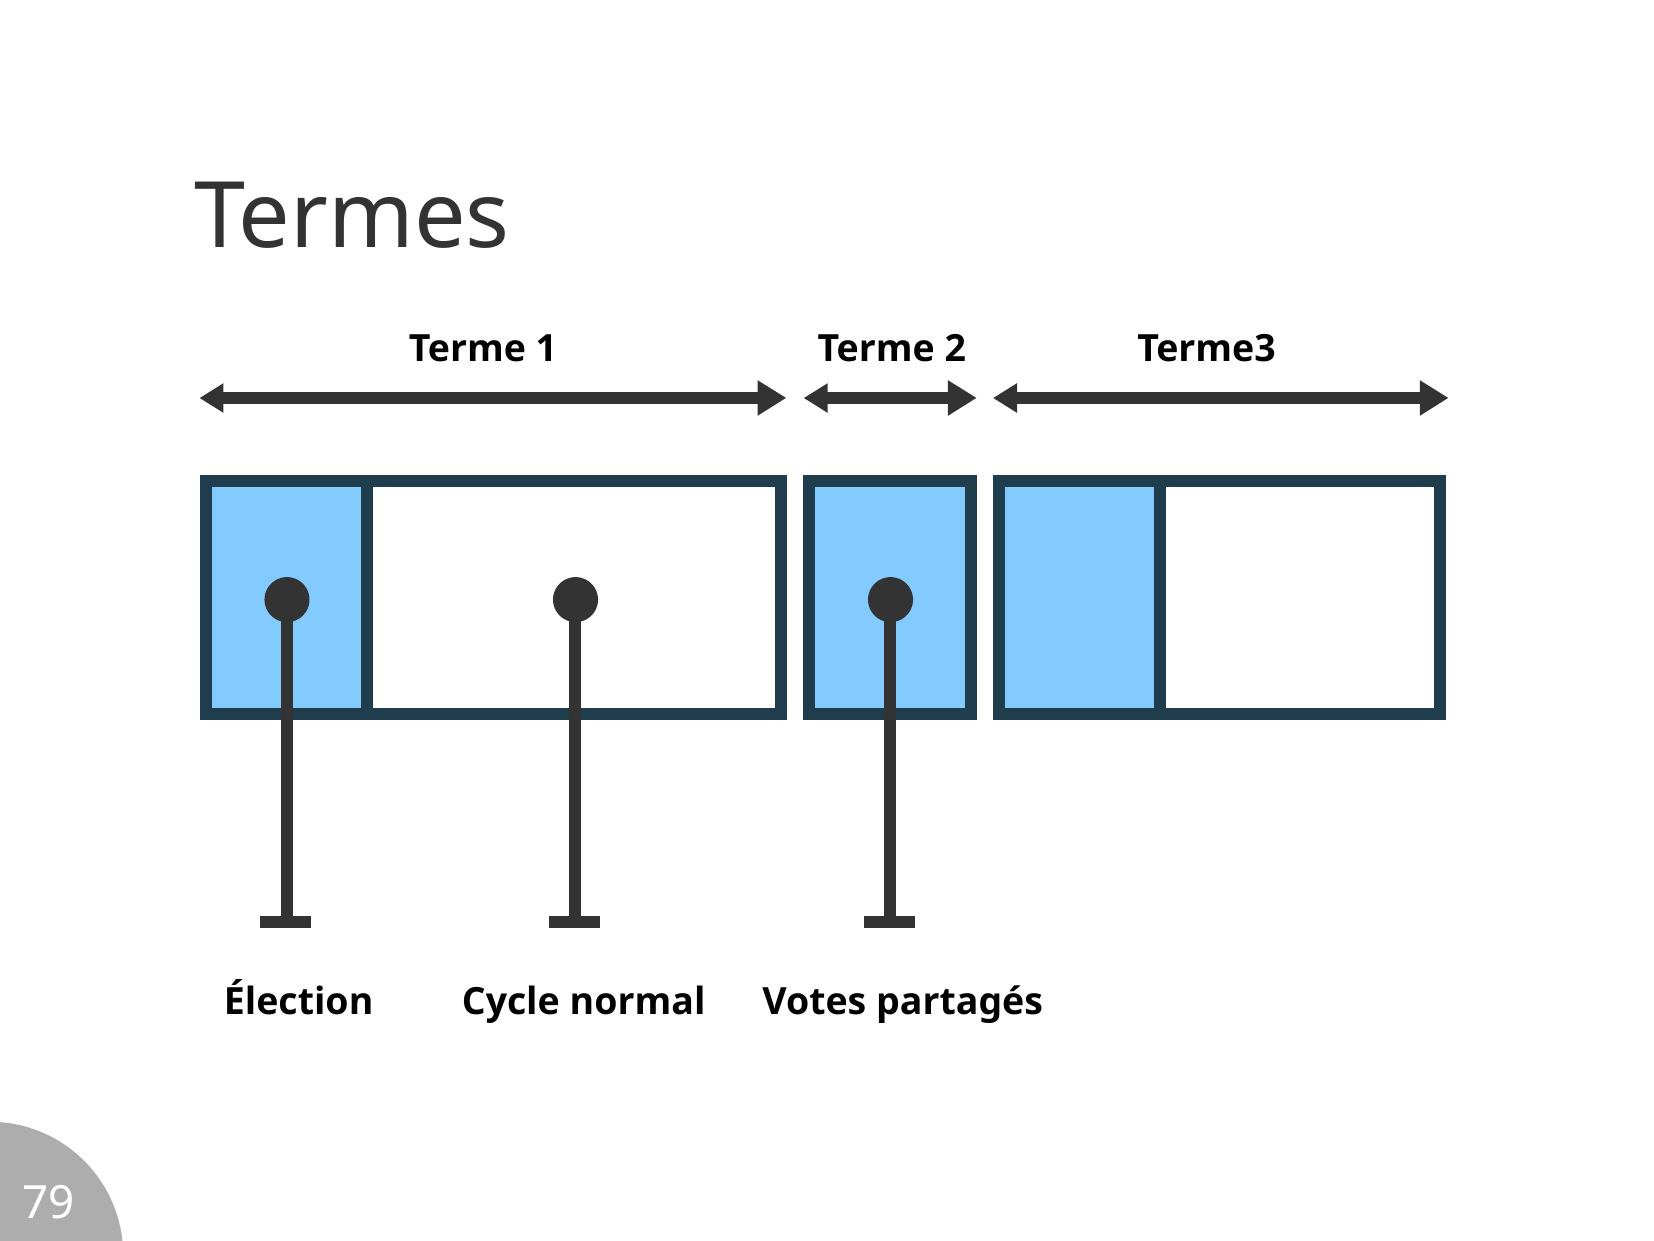

Termes
Terme 1
Terme 2
Terme3
Élection
Cycle normal
Votes partagés
79